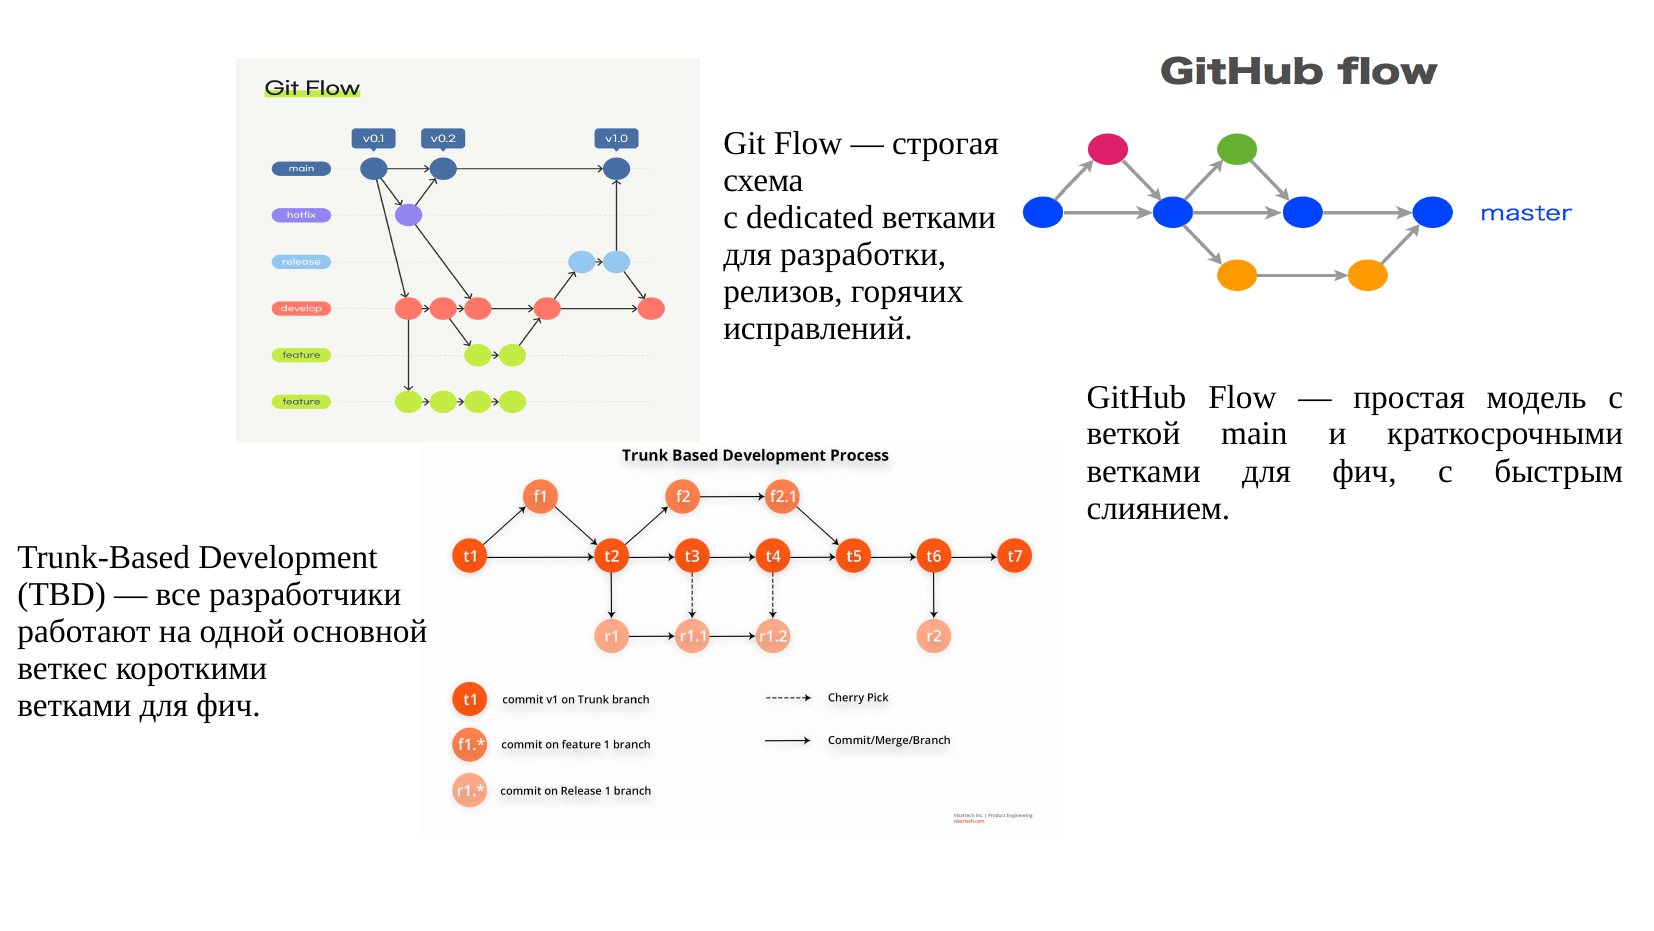

Git Flow — строгая
схема
с dedicated ветками
для разработки,
релизов, горячих
исправлений.
# GitHub Flow — простая модель с веткой main и краткосрочными ветками для фич, с быстрым слиянием.
Trunk-Based Development
(TBD) — все разработчики
работают на одной основной
веткес короткими
ветками для фич.